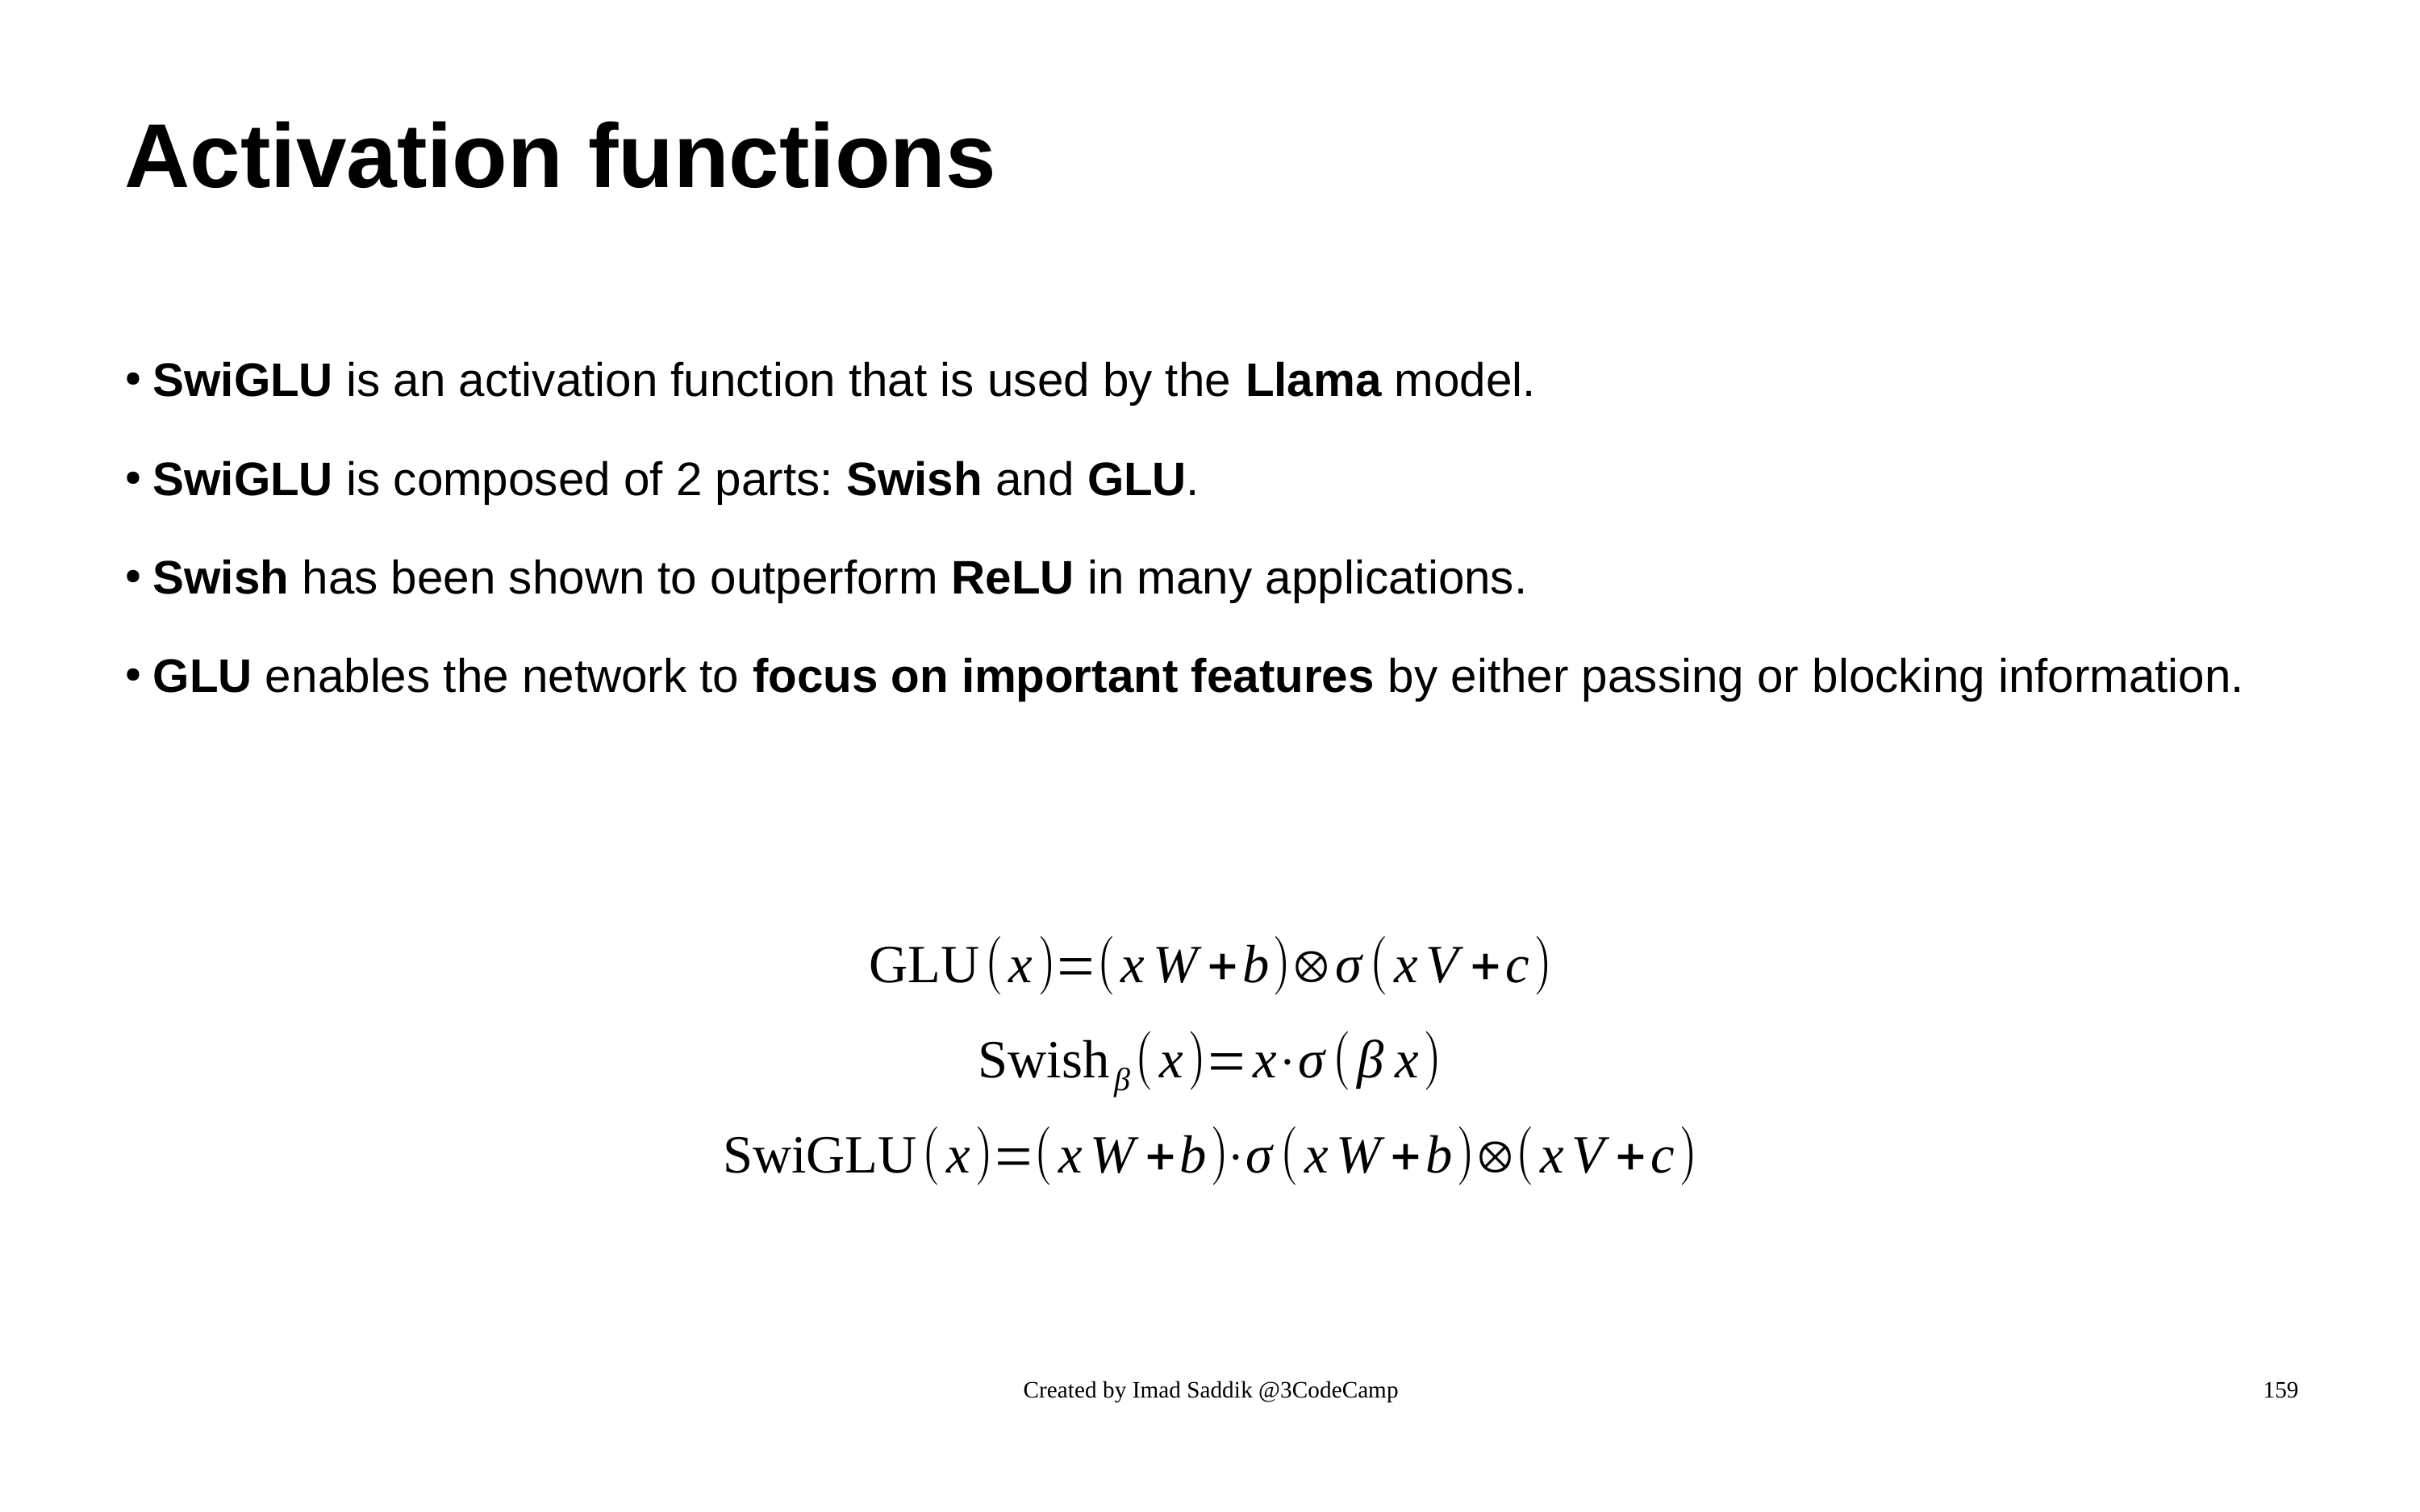

Activation functions
SwiGLU is an activation function that is used by the Llama model.
SwiGLU is composed of 2 parts: Swish and GLU.
Swish has been shown to outperform ReLU in many applications.
GLU enables the network to focus on important features by either passing or blocking information.
Created by Imad Saddik @3CodeCamp
159